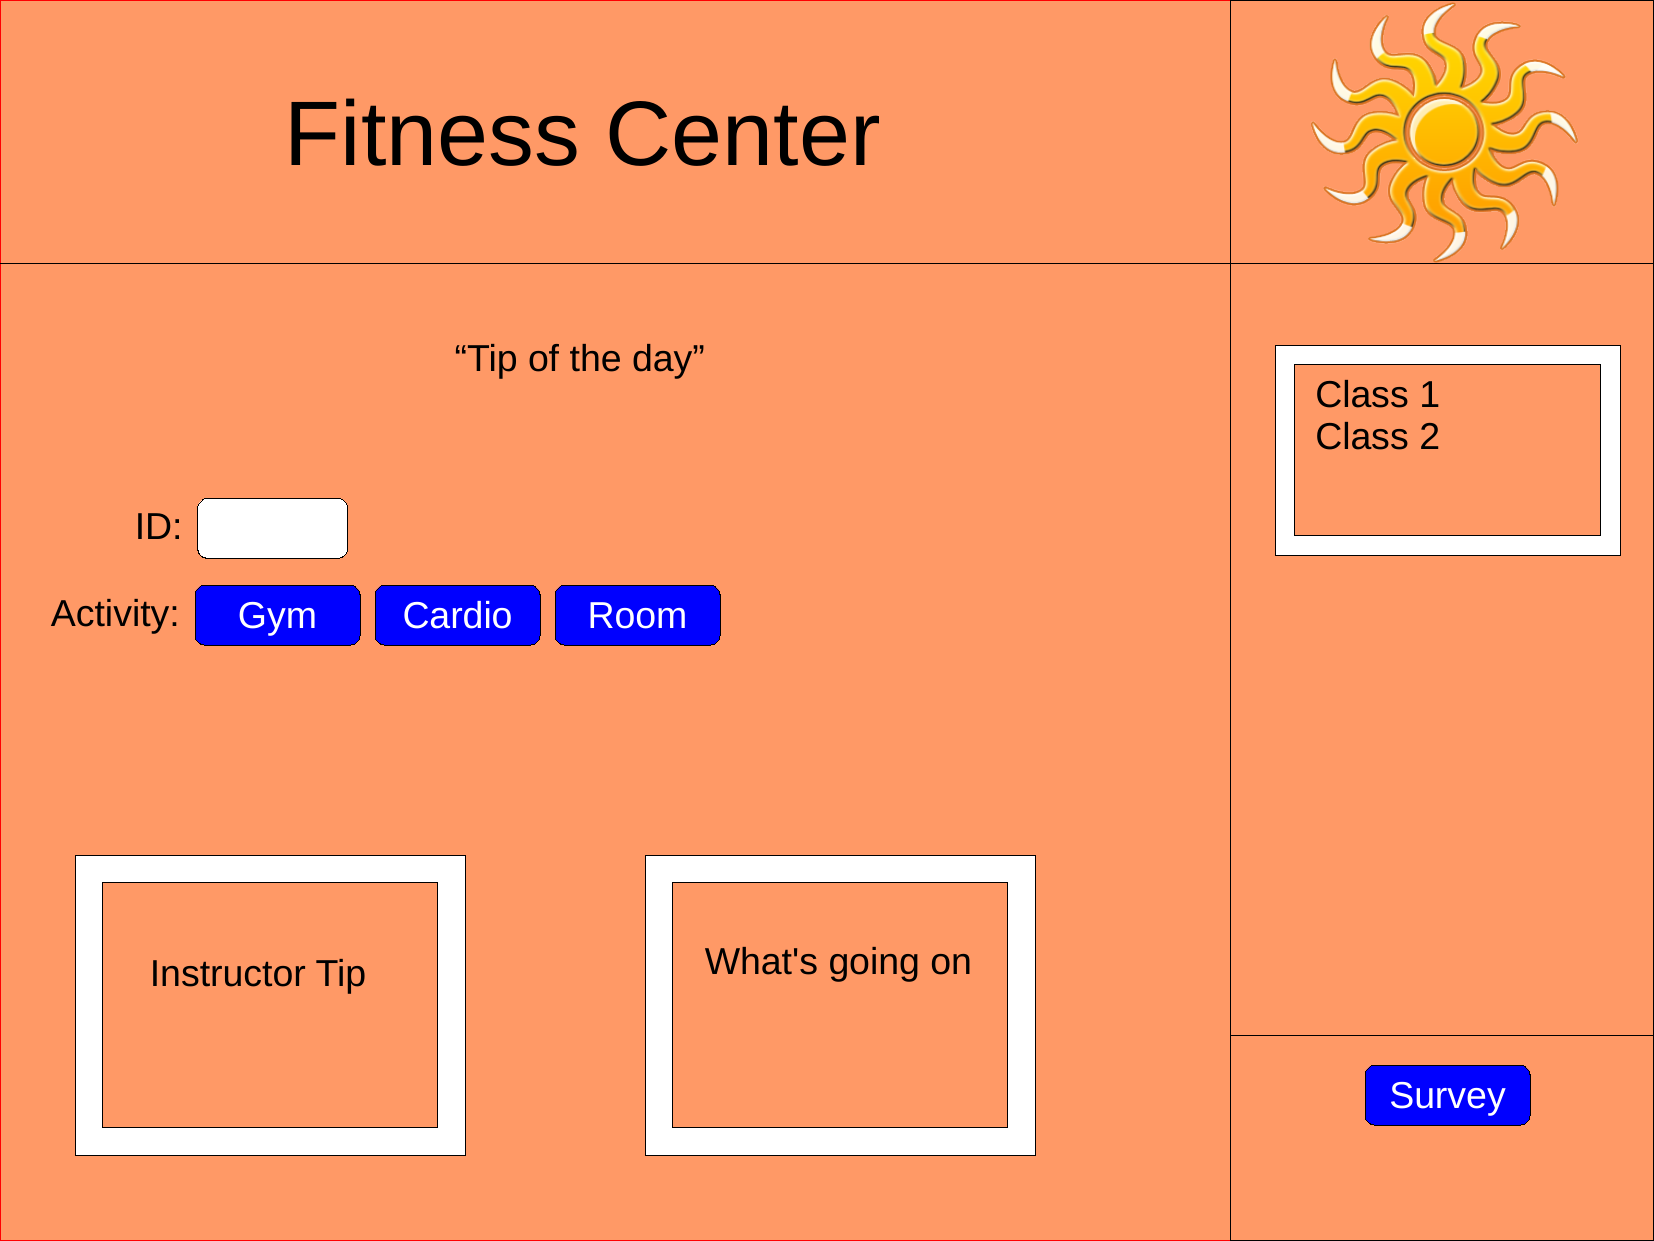

Fitness Center
“Tip of the day”
Class 1
Class 2
ID:
Activity:
Gym
Cardio
Room
What's going on
Instructor Tip
Survey